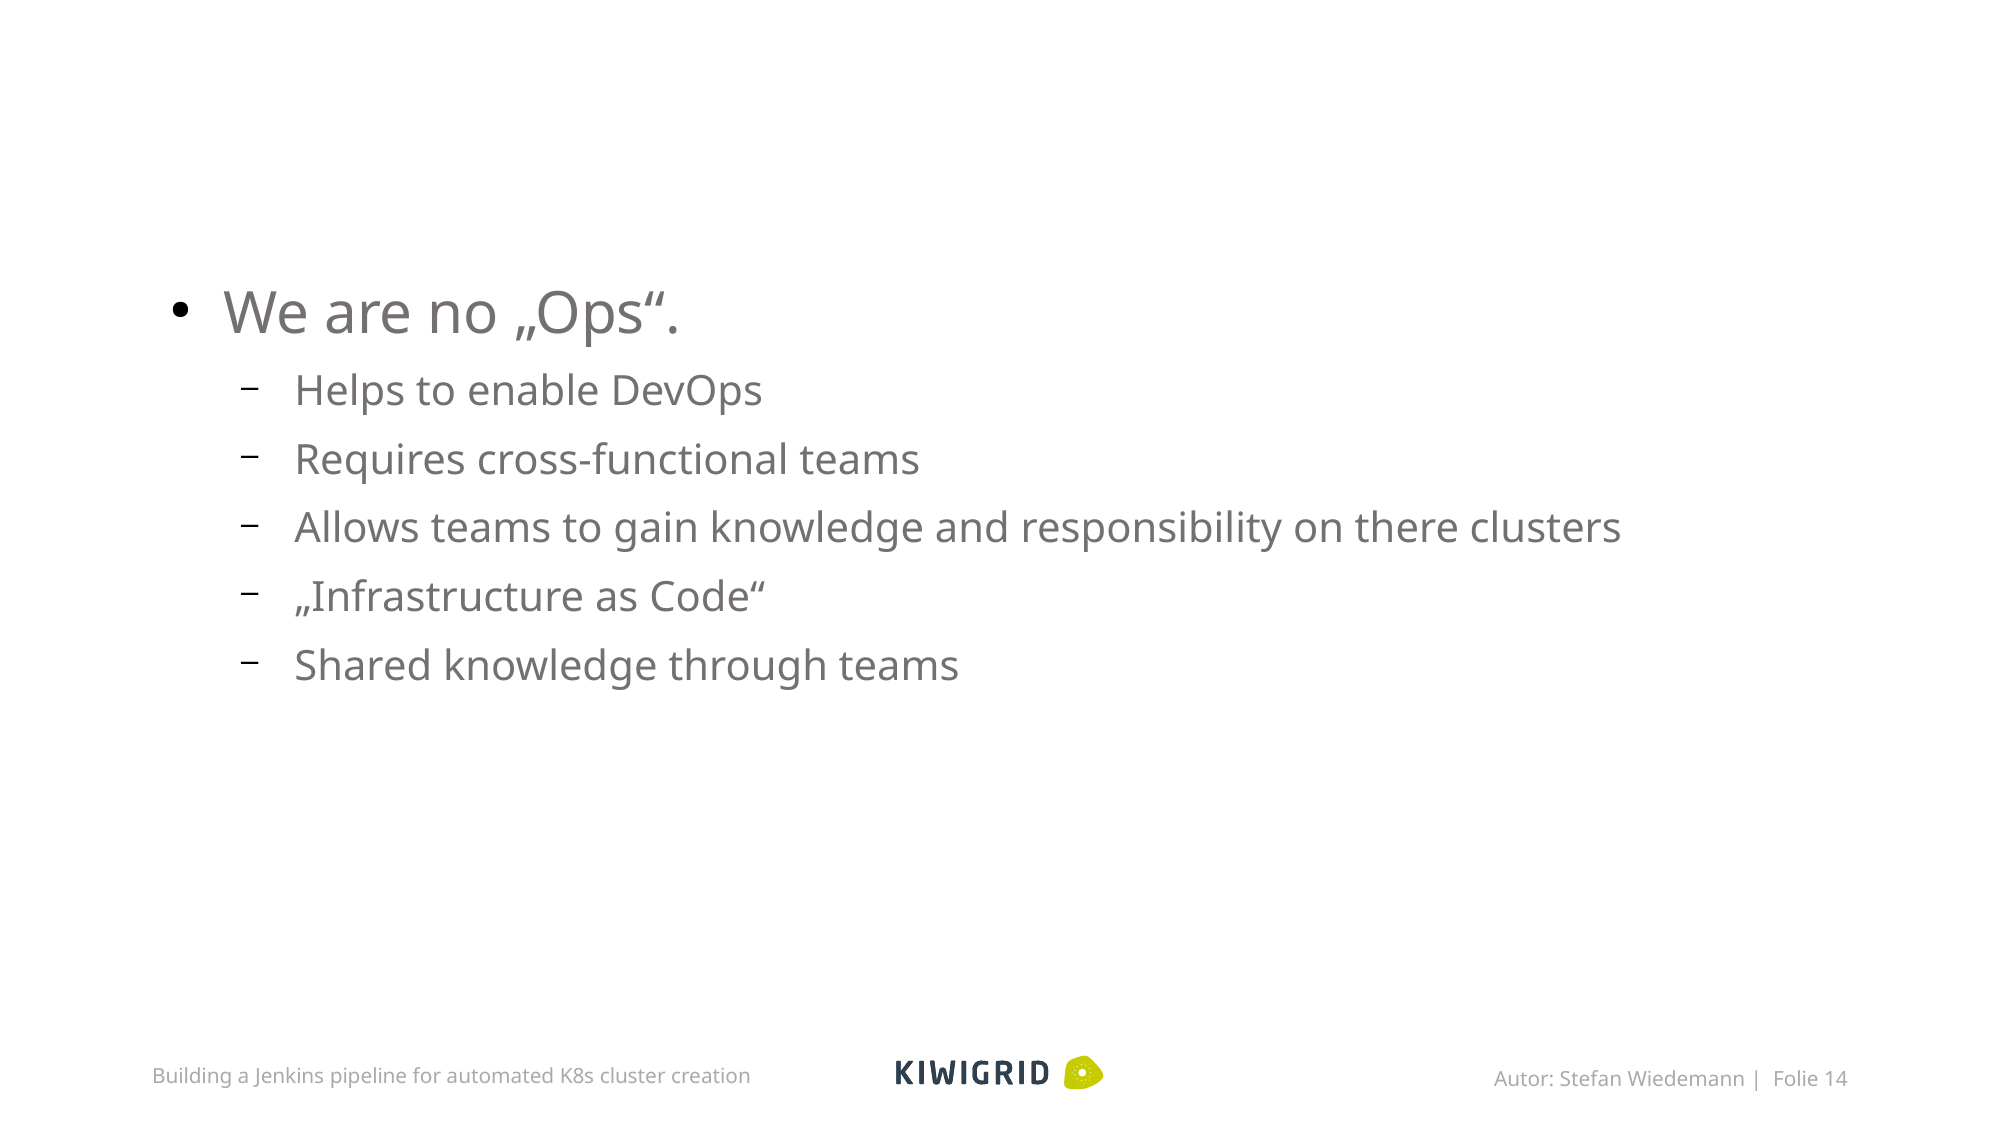

#
We are no „Ops“.
Helps to enable DevOps
Requires cross-functional teams
Allows teams to gain knowledge and responsibility on there clusters
„Infrastructure as Code“
Shared knowledge through teams